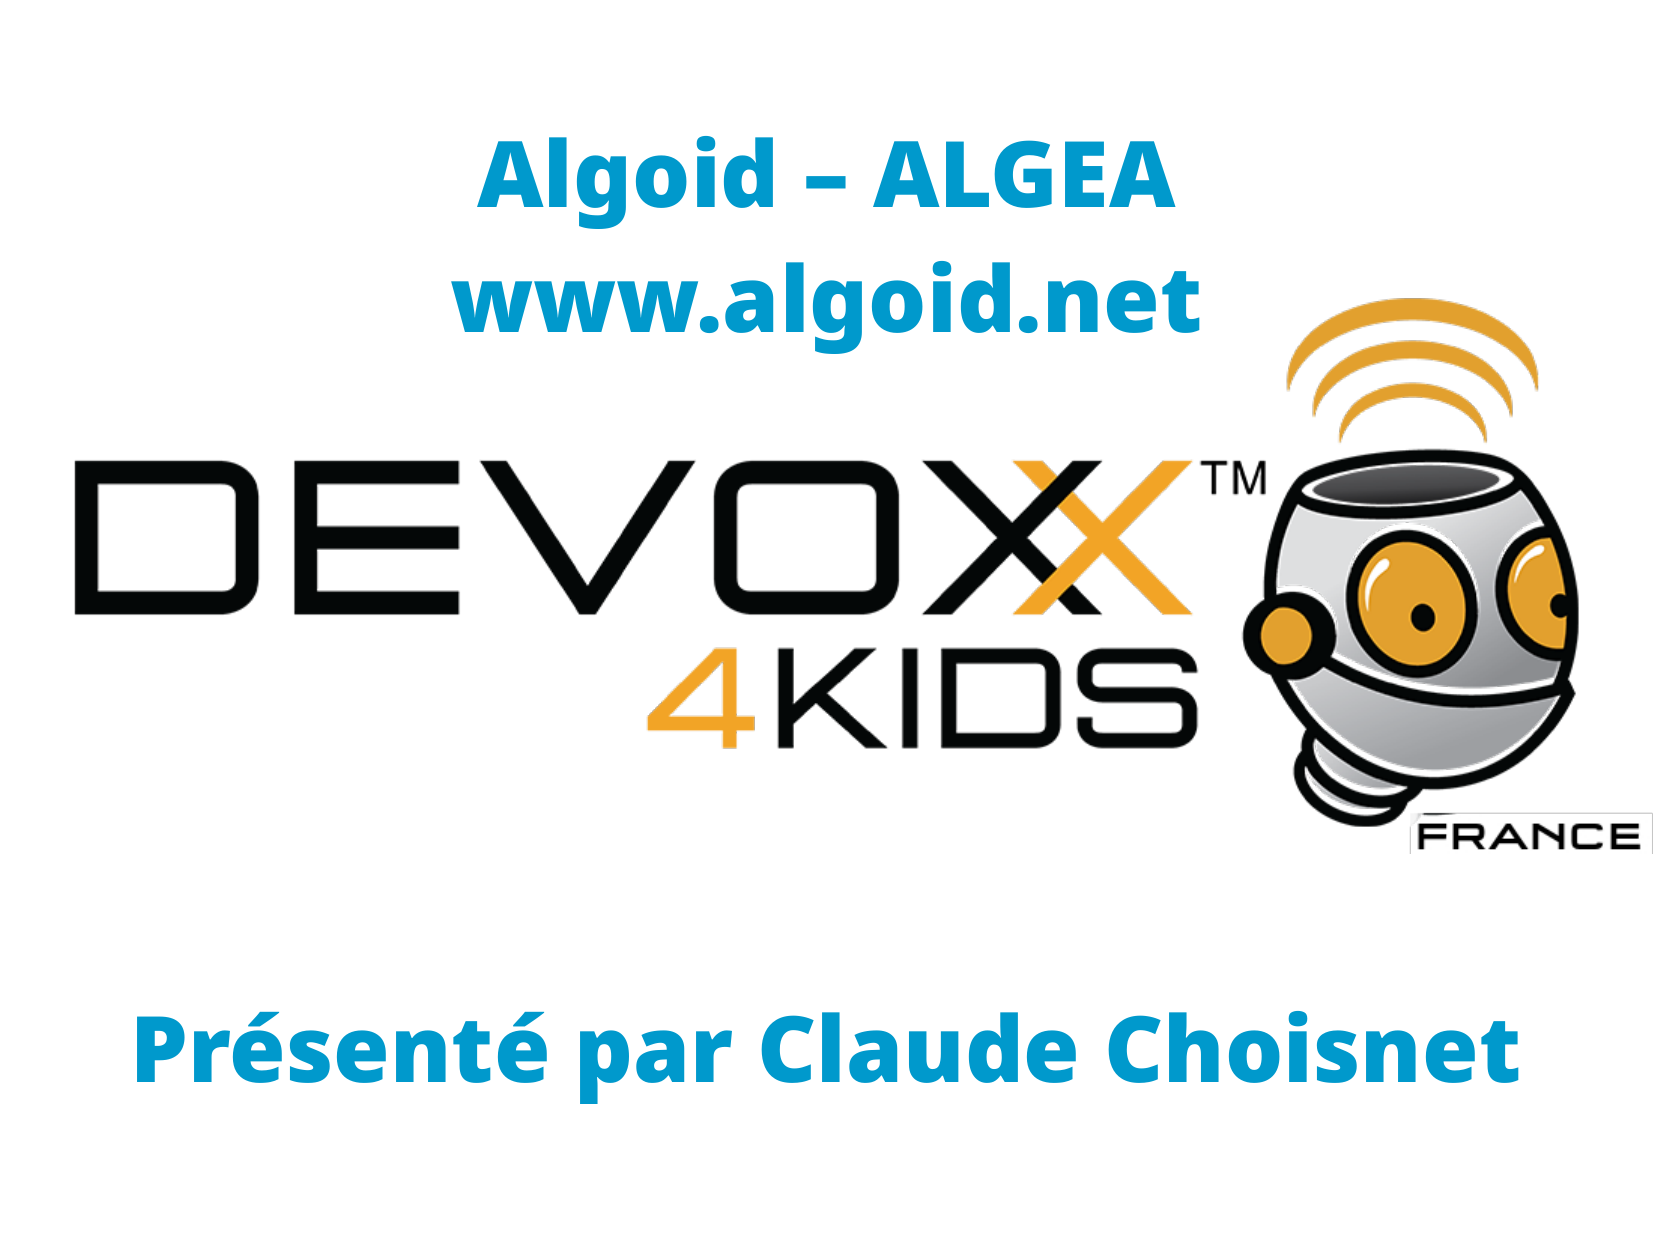

# Algoid – ALGEA www.algoid.net Présenté par Claude Choisnet